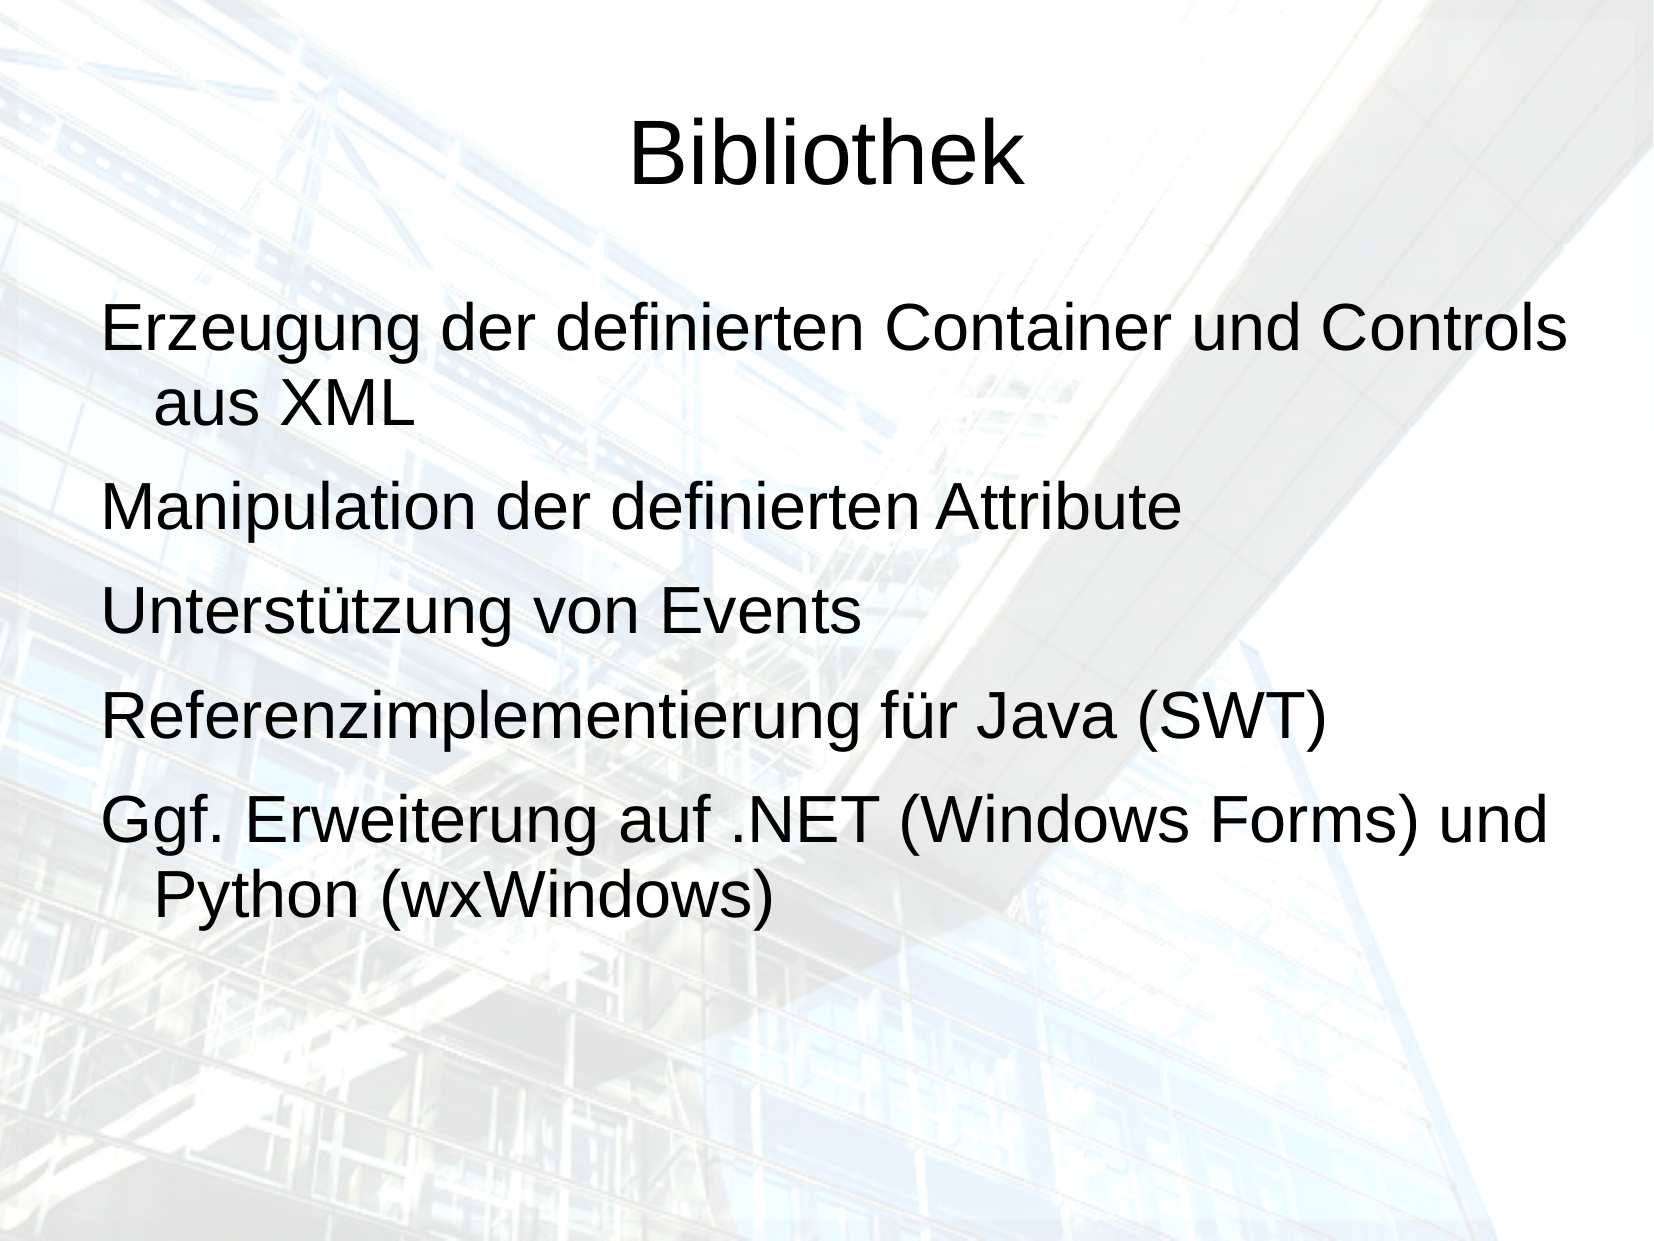

# Bibliothek
Erzeugung der definierten Container und Controls aus XML
Manipulation der definierten Attribute
Unterstützung von Events
Referenzimplementierung für Java (SWT)
Ggf. Erweiterung auf .NET (Windows Forms) und Python (wxWindows)